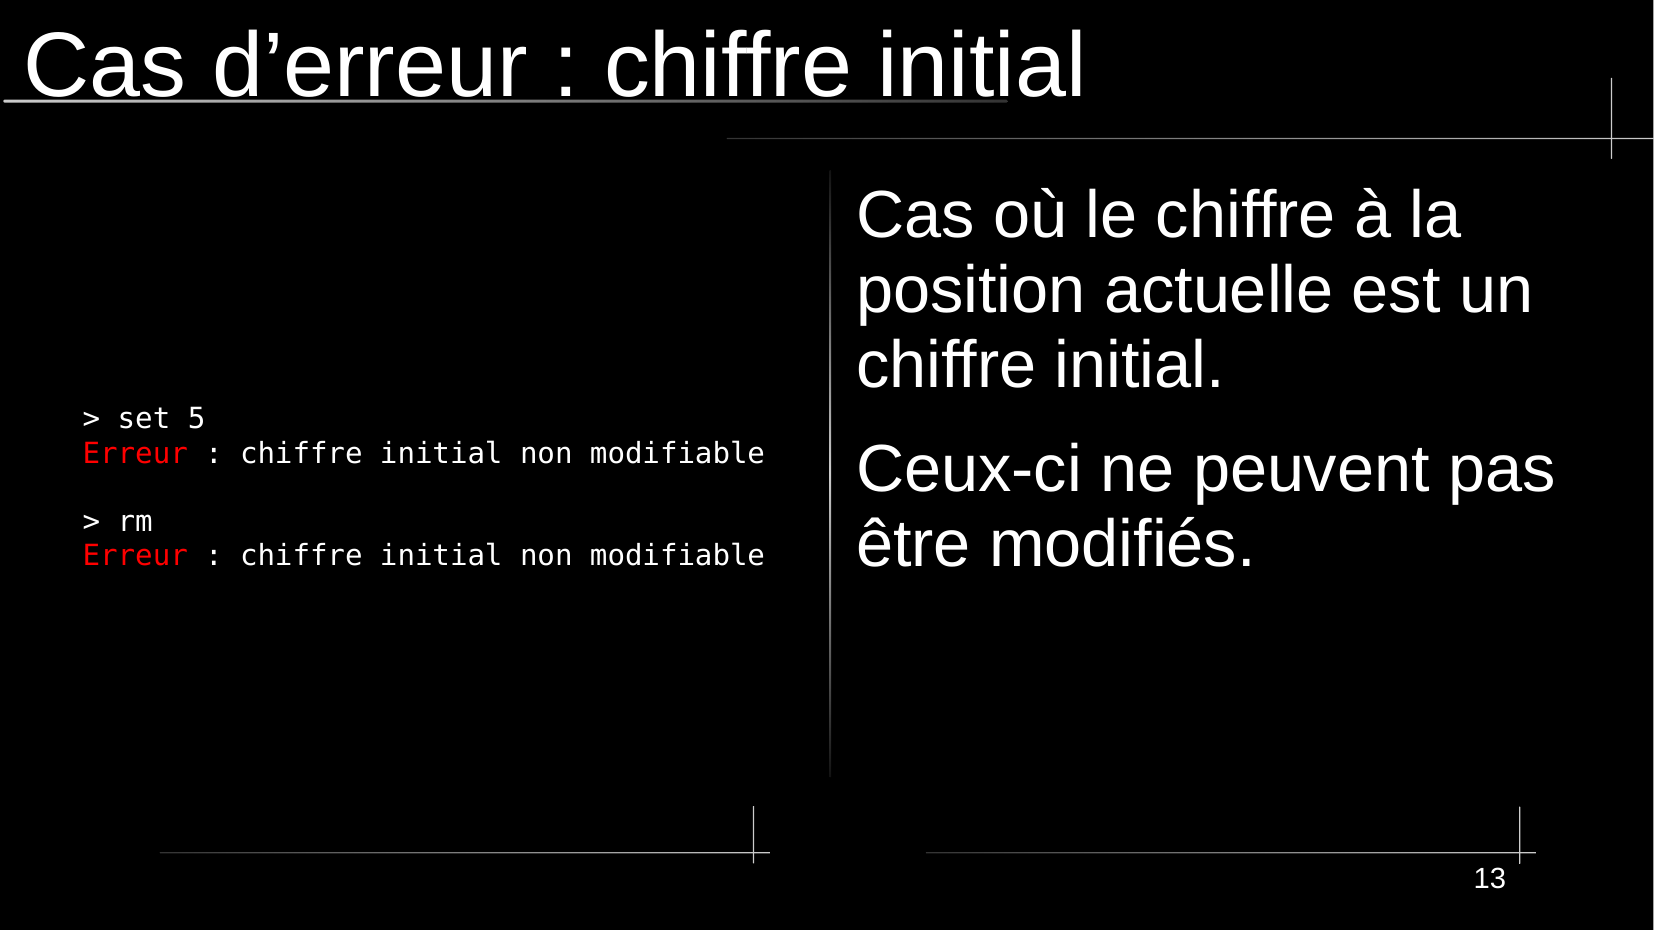

# Cas d’erreur : chiffre initial
> set 5
Erreur : chiffre initial non modifiable
> rm
Erreur : chiffre initial non modifiable
Cas où le chiffre à la position actuelle est un chiffre initial.
Ceux-ci ne peuvent pas être modifiés.
13